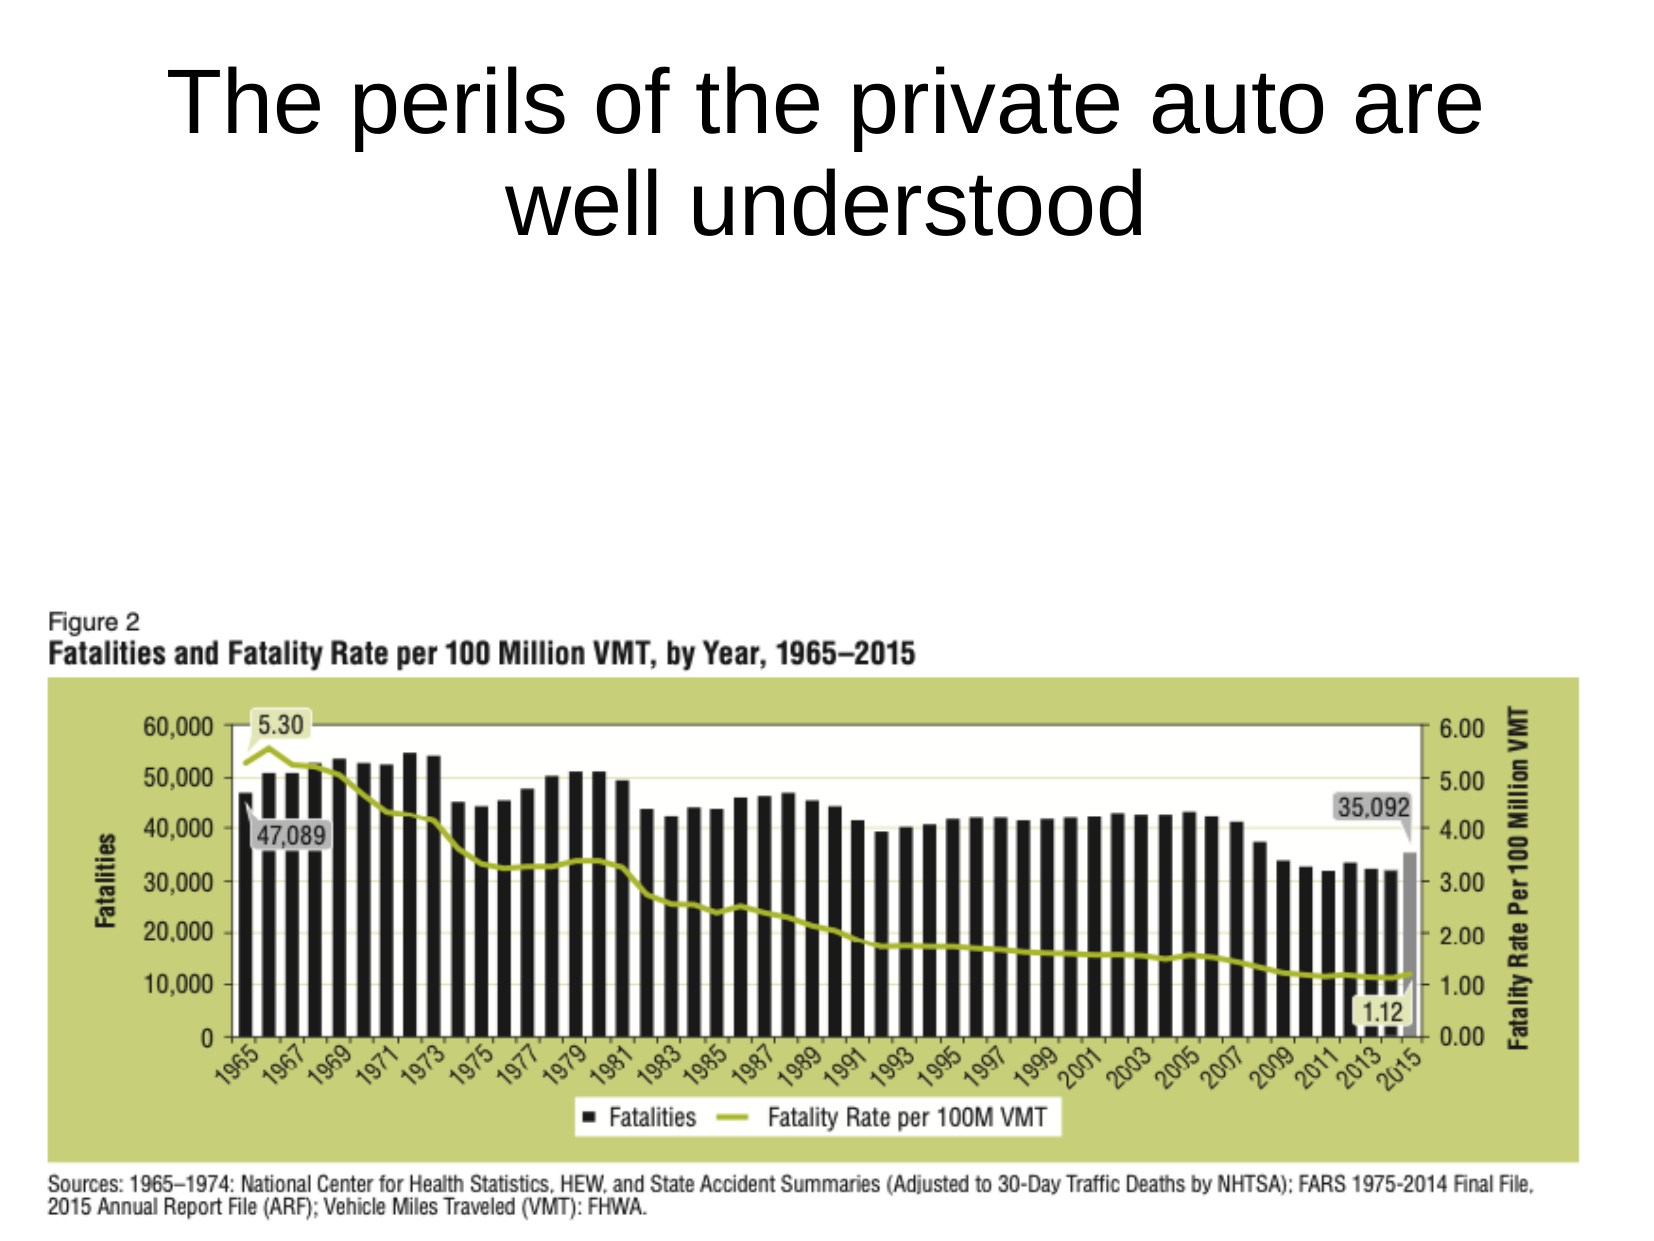

# The perils of the private auto are well understood